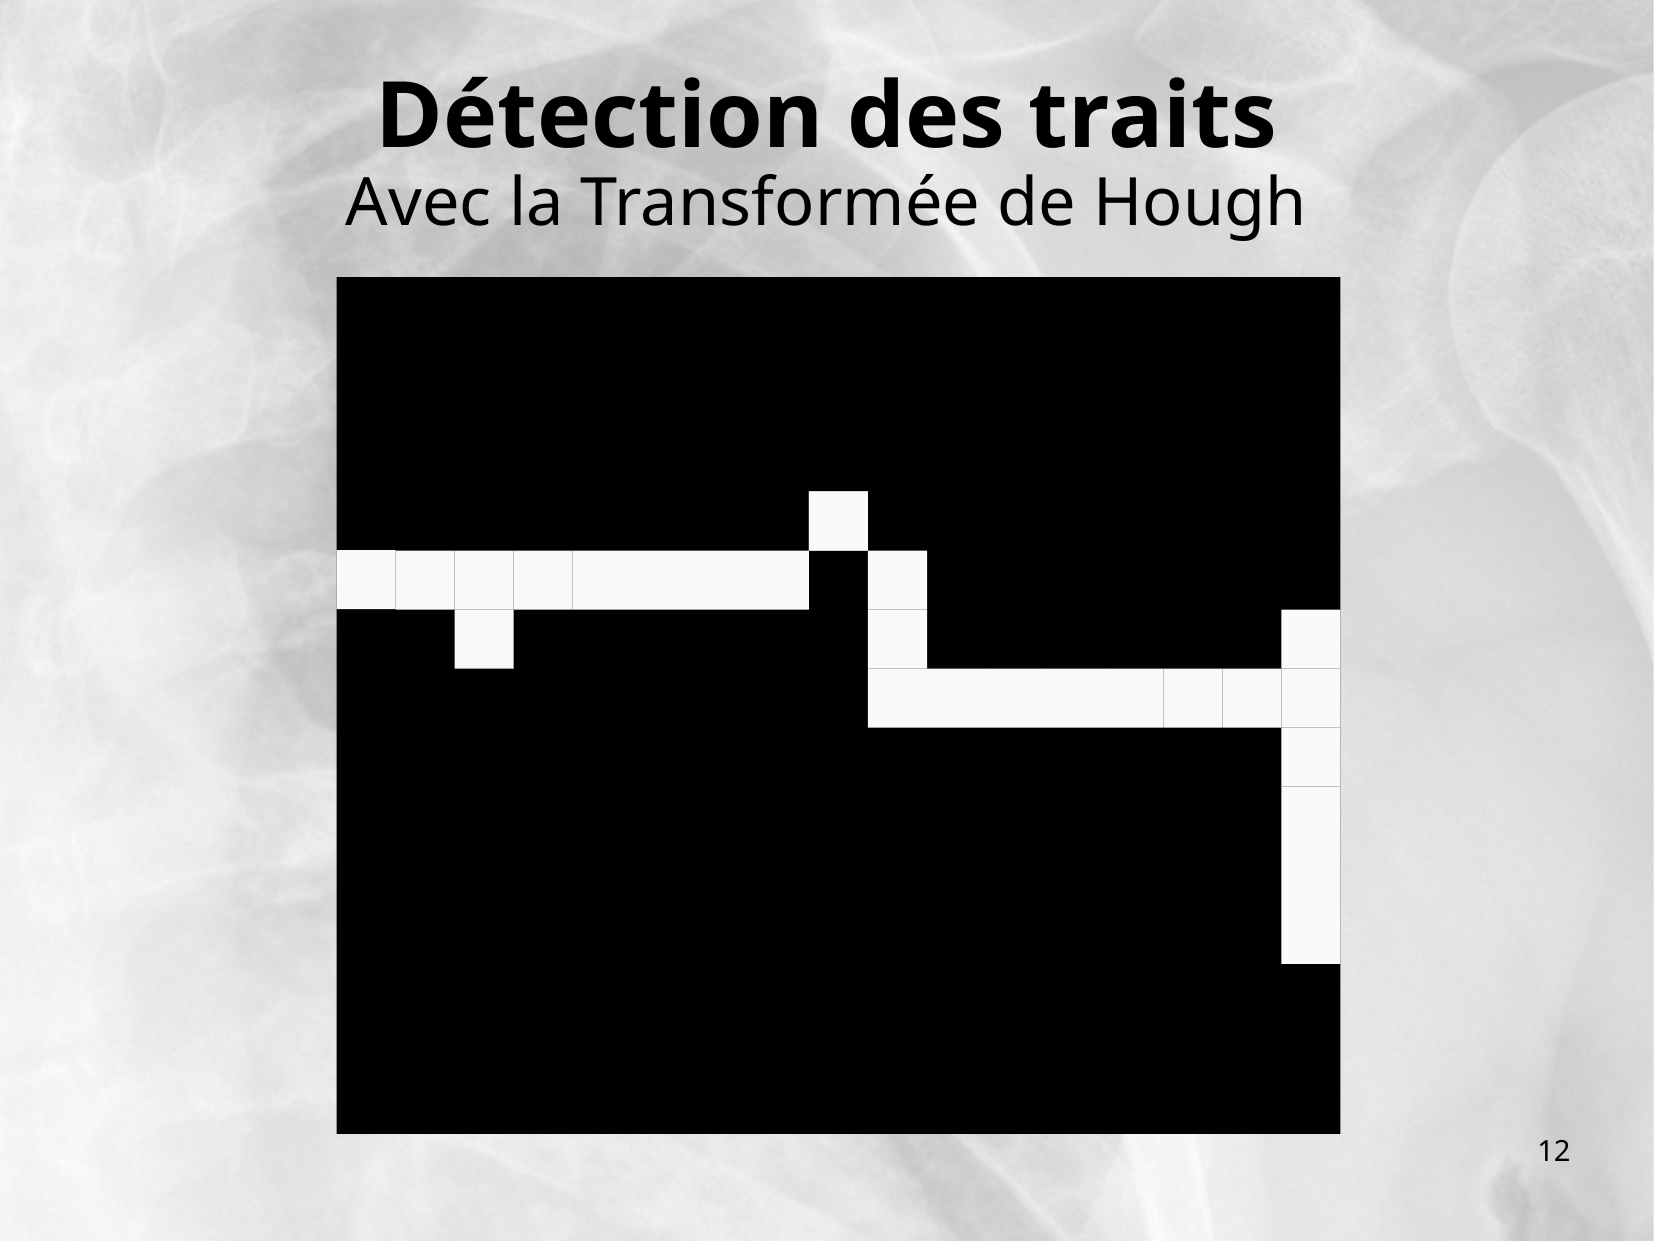

# Détection des traits
Avec la Transformée de Hough
12